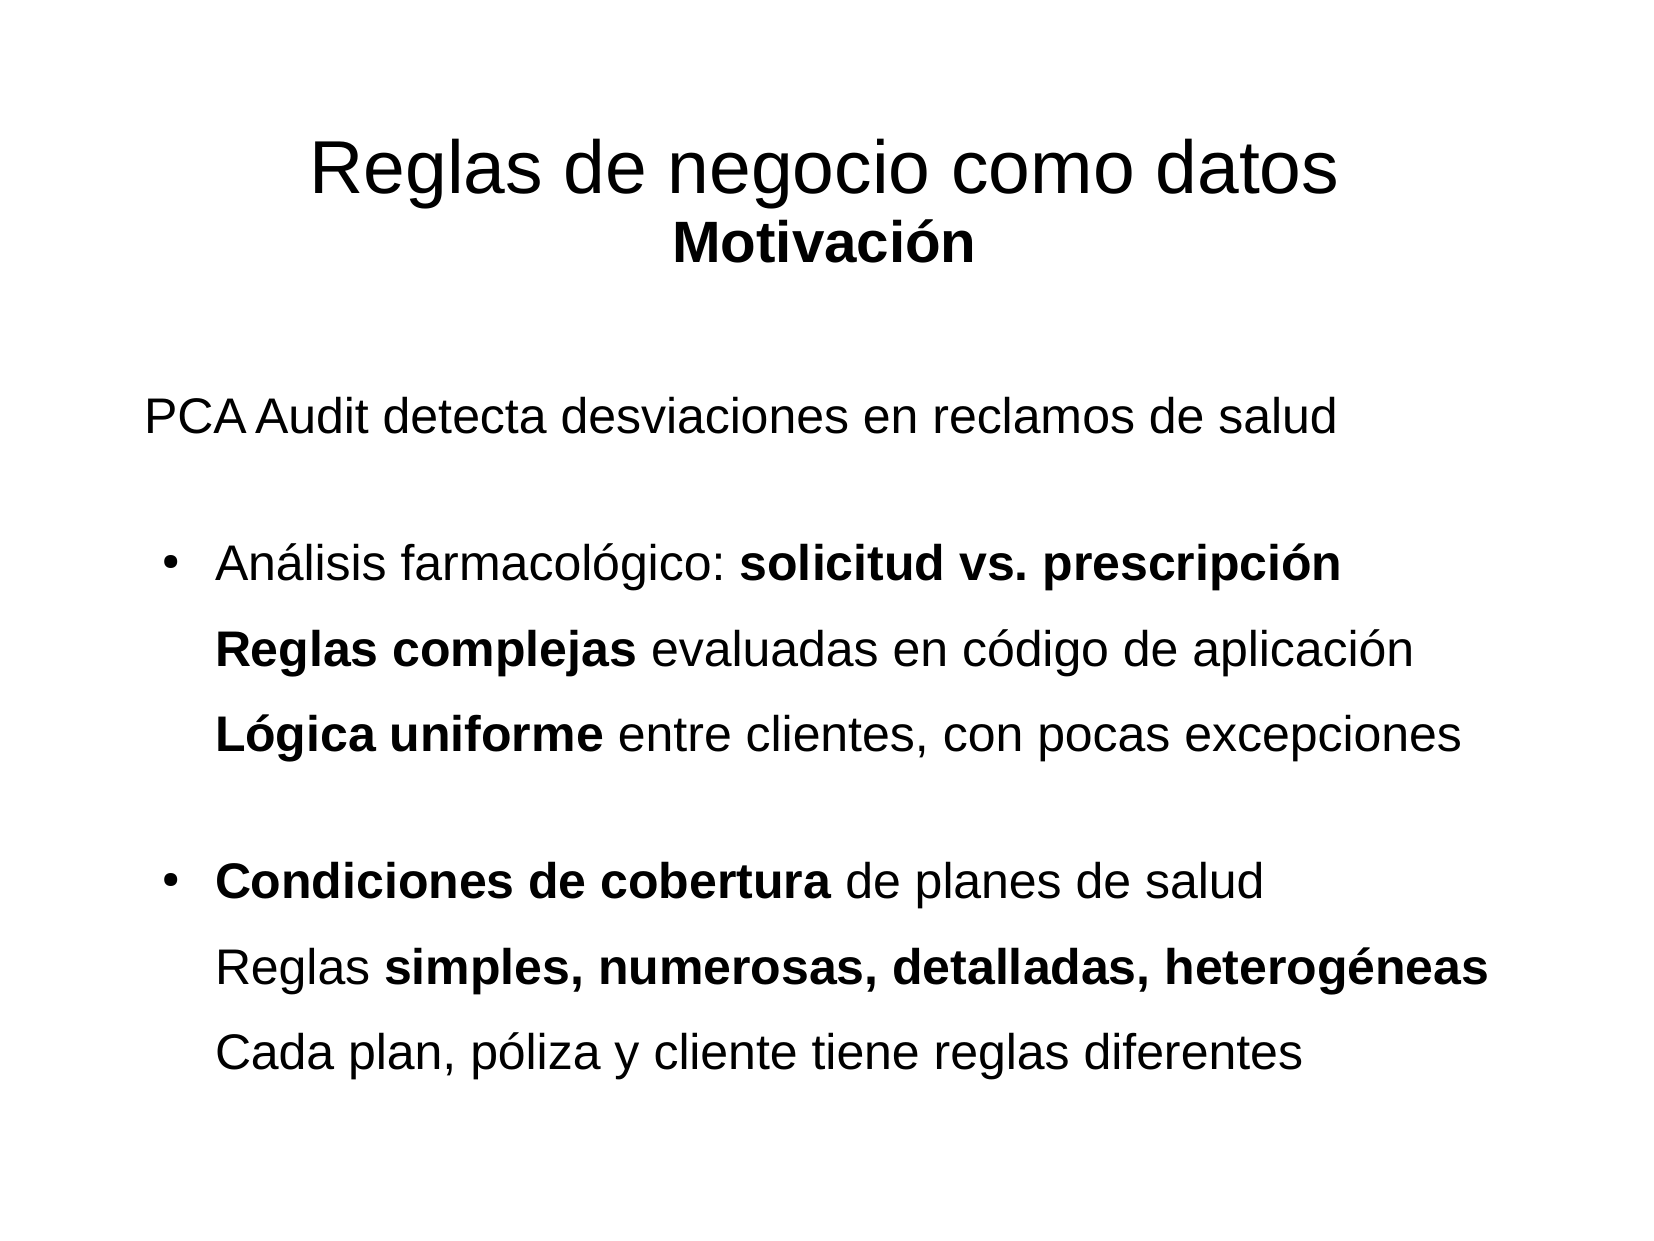

# Reglas de negocio como datos Motivación
PCA Audit detecta desviaciones en reclamos de salud
Análisis farmacológico: solicitud vs. prescripción
Reglas complejas evaluadas en código de aplicación
Lógica uniforme entre clientes, con pocas excepciones
Condiciones de cobertura de planes de salud
Reglas simples, numerosas, detalladas, heterogéneas
Cada plan, póliza y cliente tiene reglas diferentes